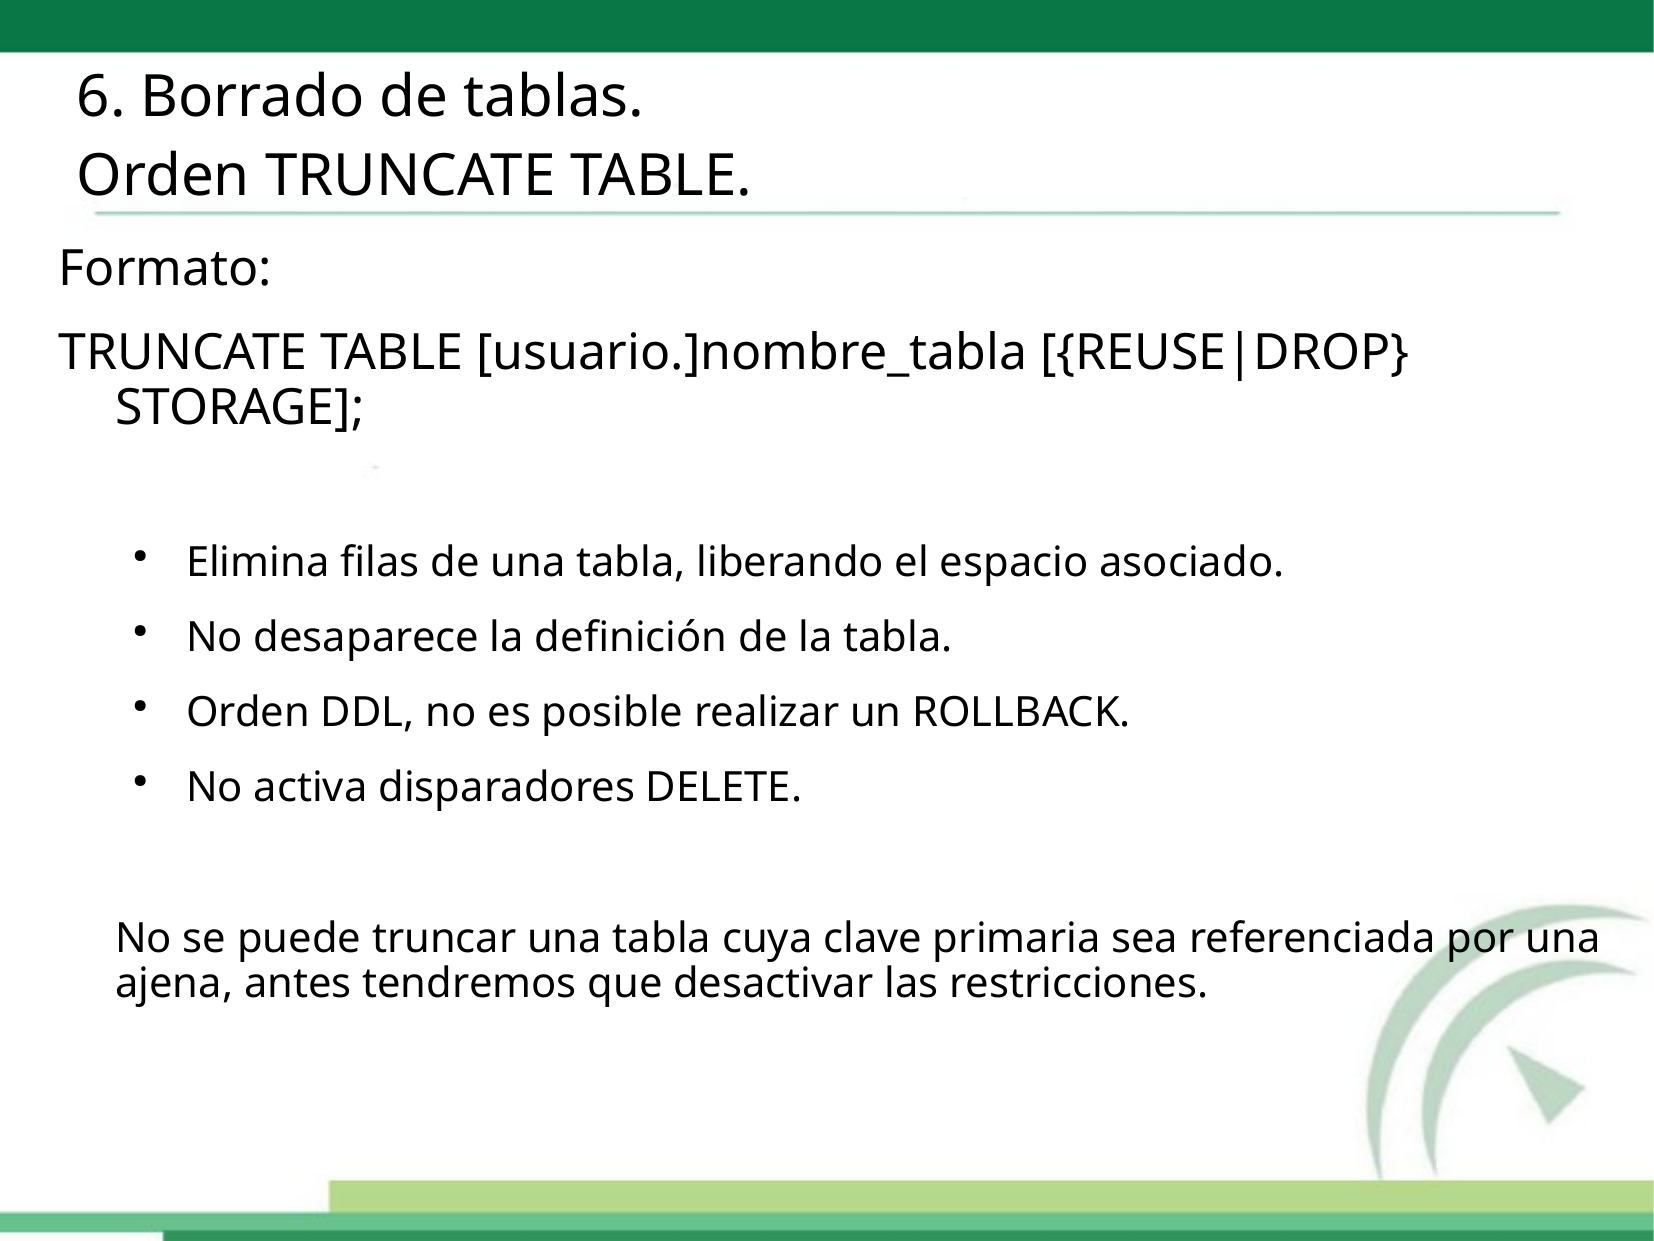

# 6. Borrado de tablas. Orden TRUNCATE TABLE.
Formato:
TRUNCATE TABLE [usuario.]nombre_tabla [{REUSE|DROP} STORAGE];
Elimina filas de una tabla, liberando el espacio asociado.
No desaparece la definición de la tabla.
Orden DDL, no es posible realizar un ROLLBACK.
No activa disparadores DELETE.
No se puede truncar una tabla cuya clave primaria sea referenciada por una ajena, antes tendremos que desactivar las restricciones.